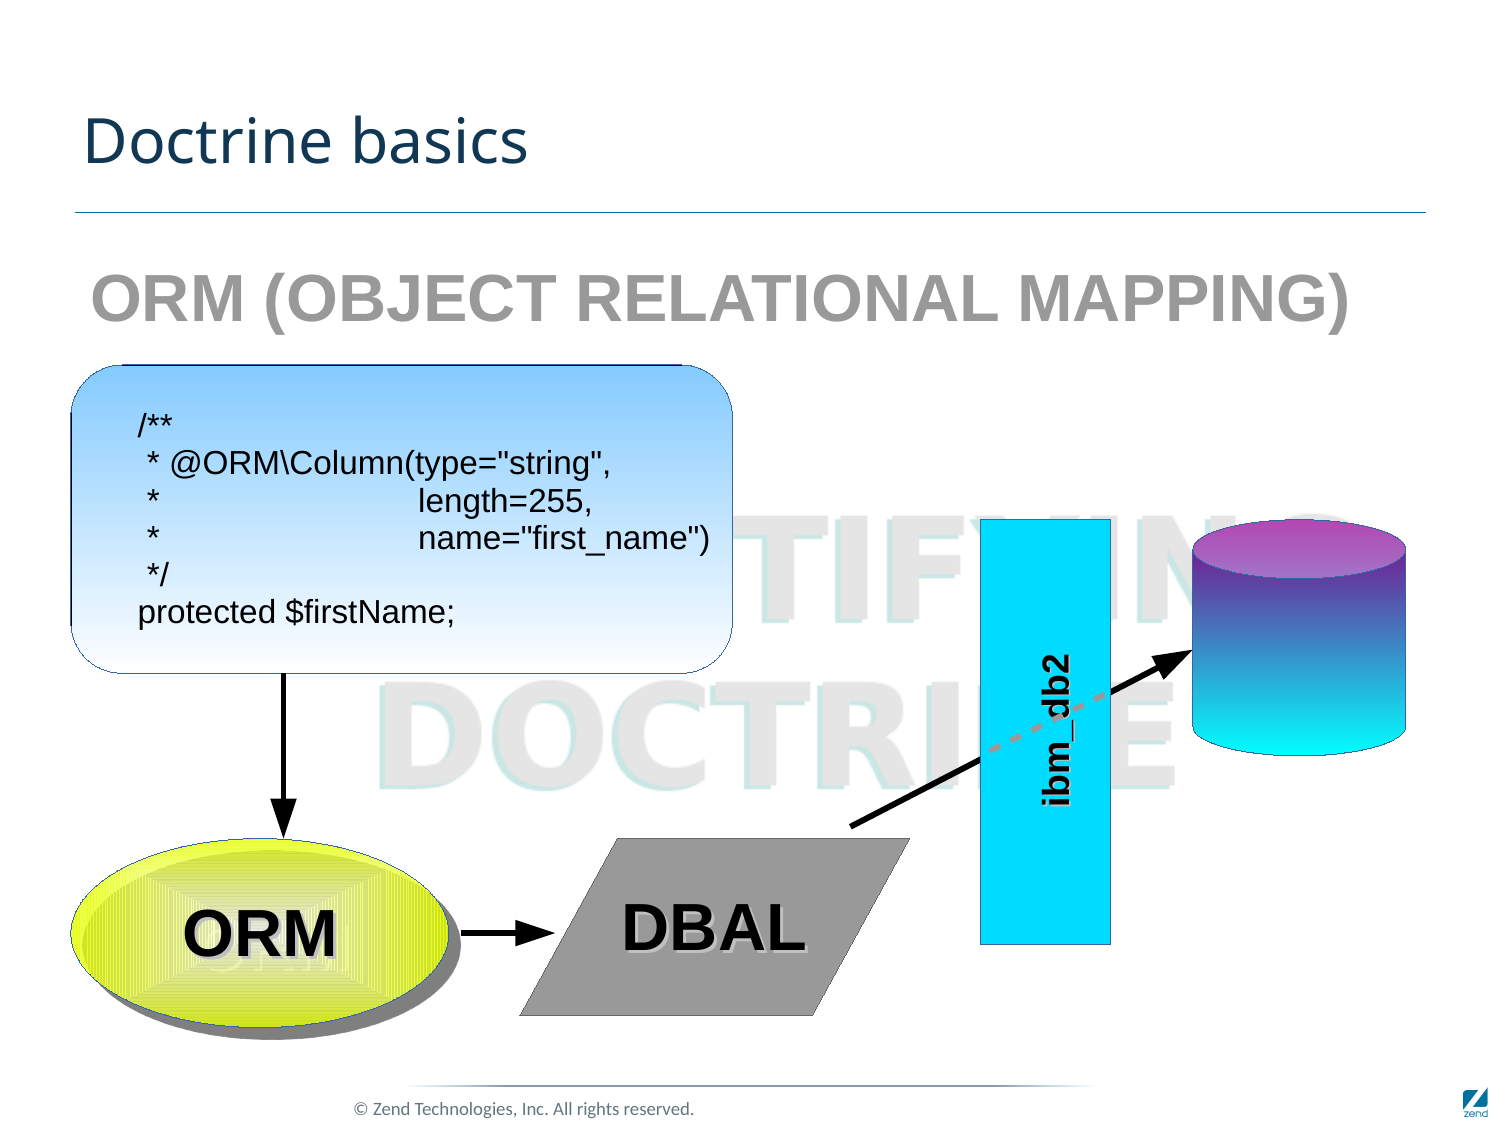

# Doctrine basics
ORM (Object relational mapping)
 /**
 * @ORM\Column(type="string",
 * length=255,
 * name="first_name")
 */
 protected $firstName;
ibm_db2
ORM
DBAL